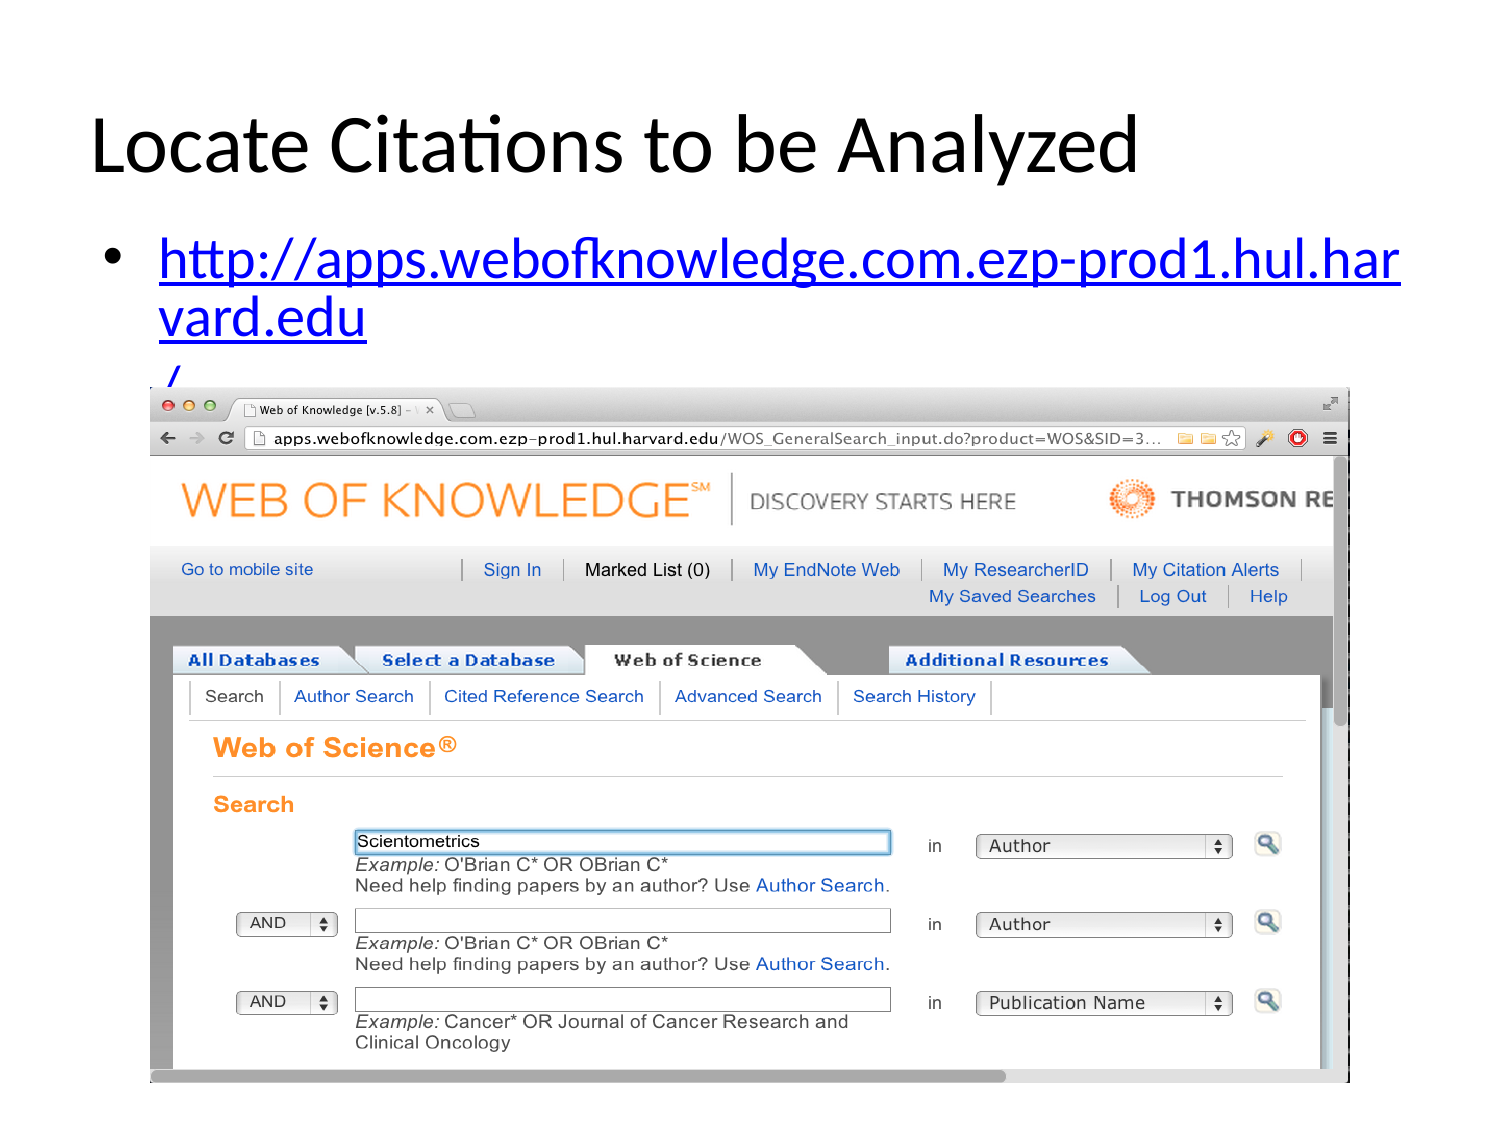

# Locate Citations to be Analyzed
http://apps.webofknowledge.com.ezp-prod1.hul.harvard.edu/